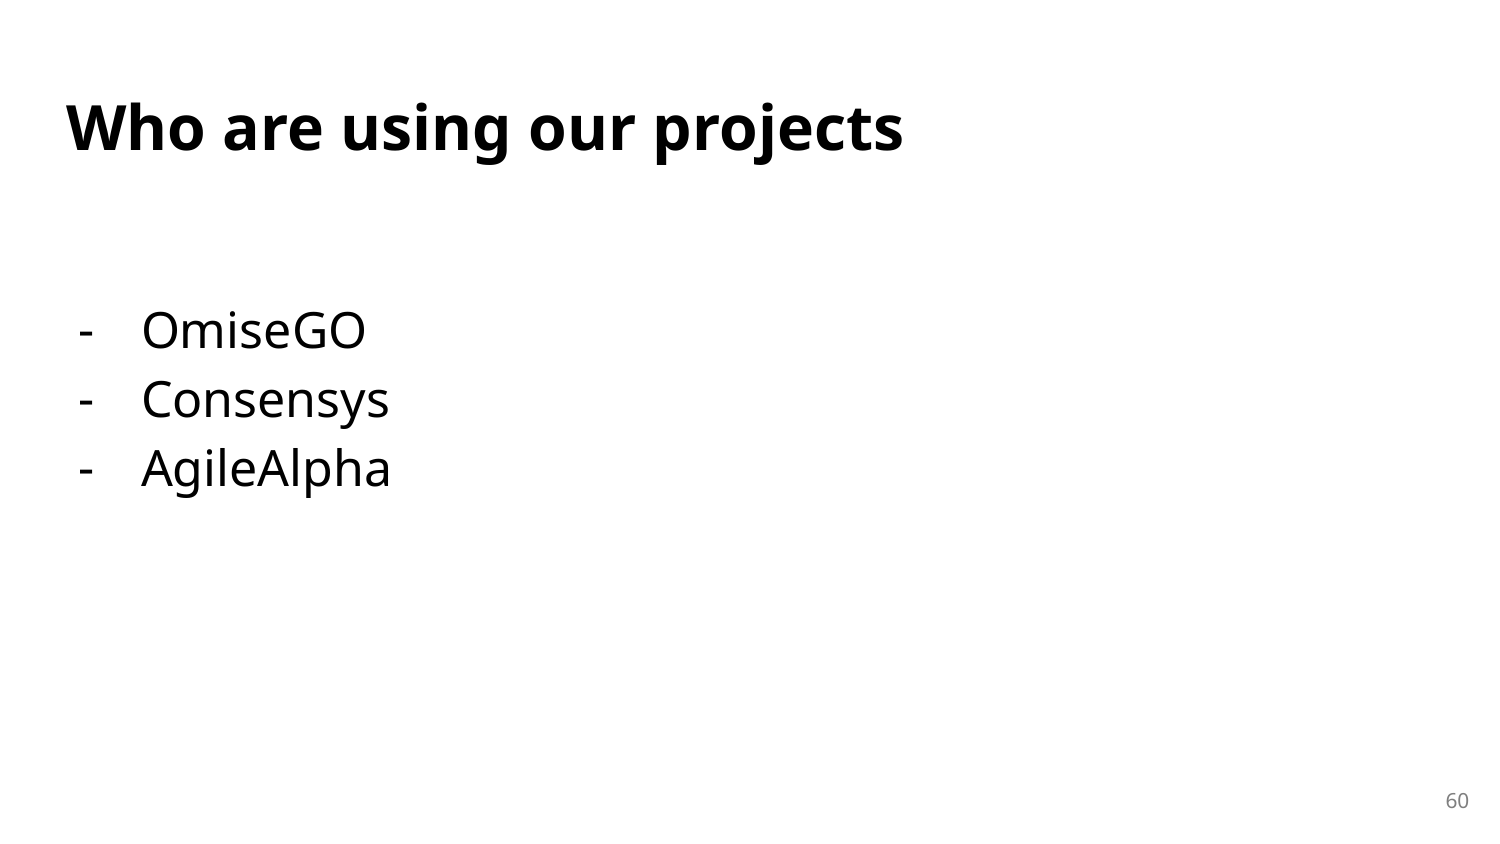

# Who are using our projects
OmiseGO
Consensys
AgileAlpha